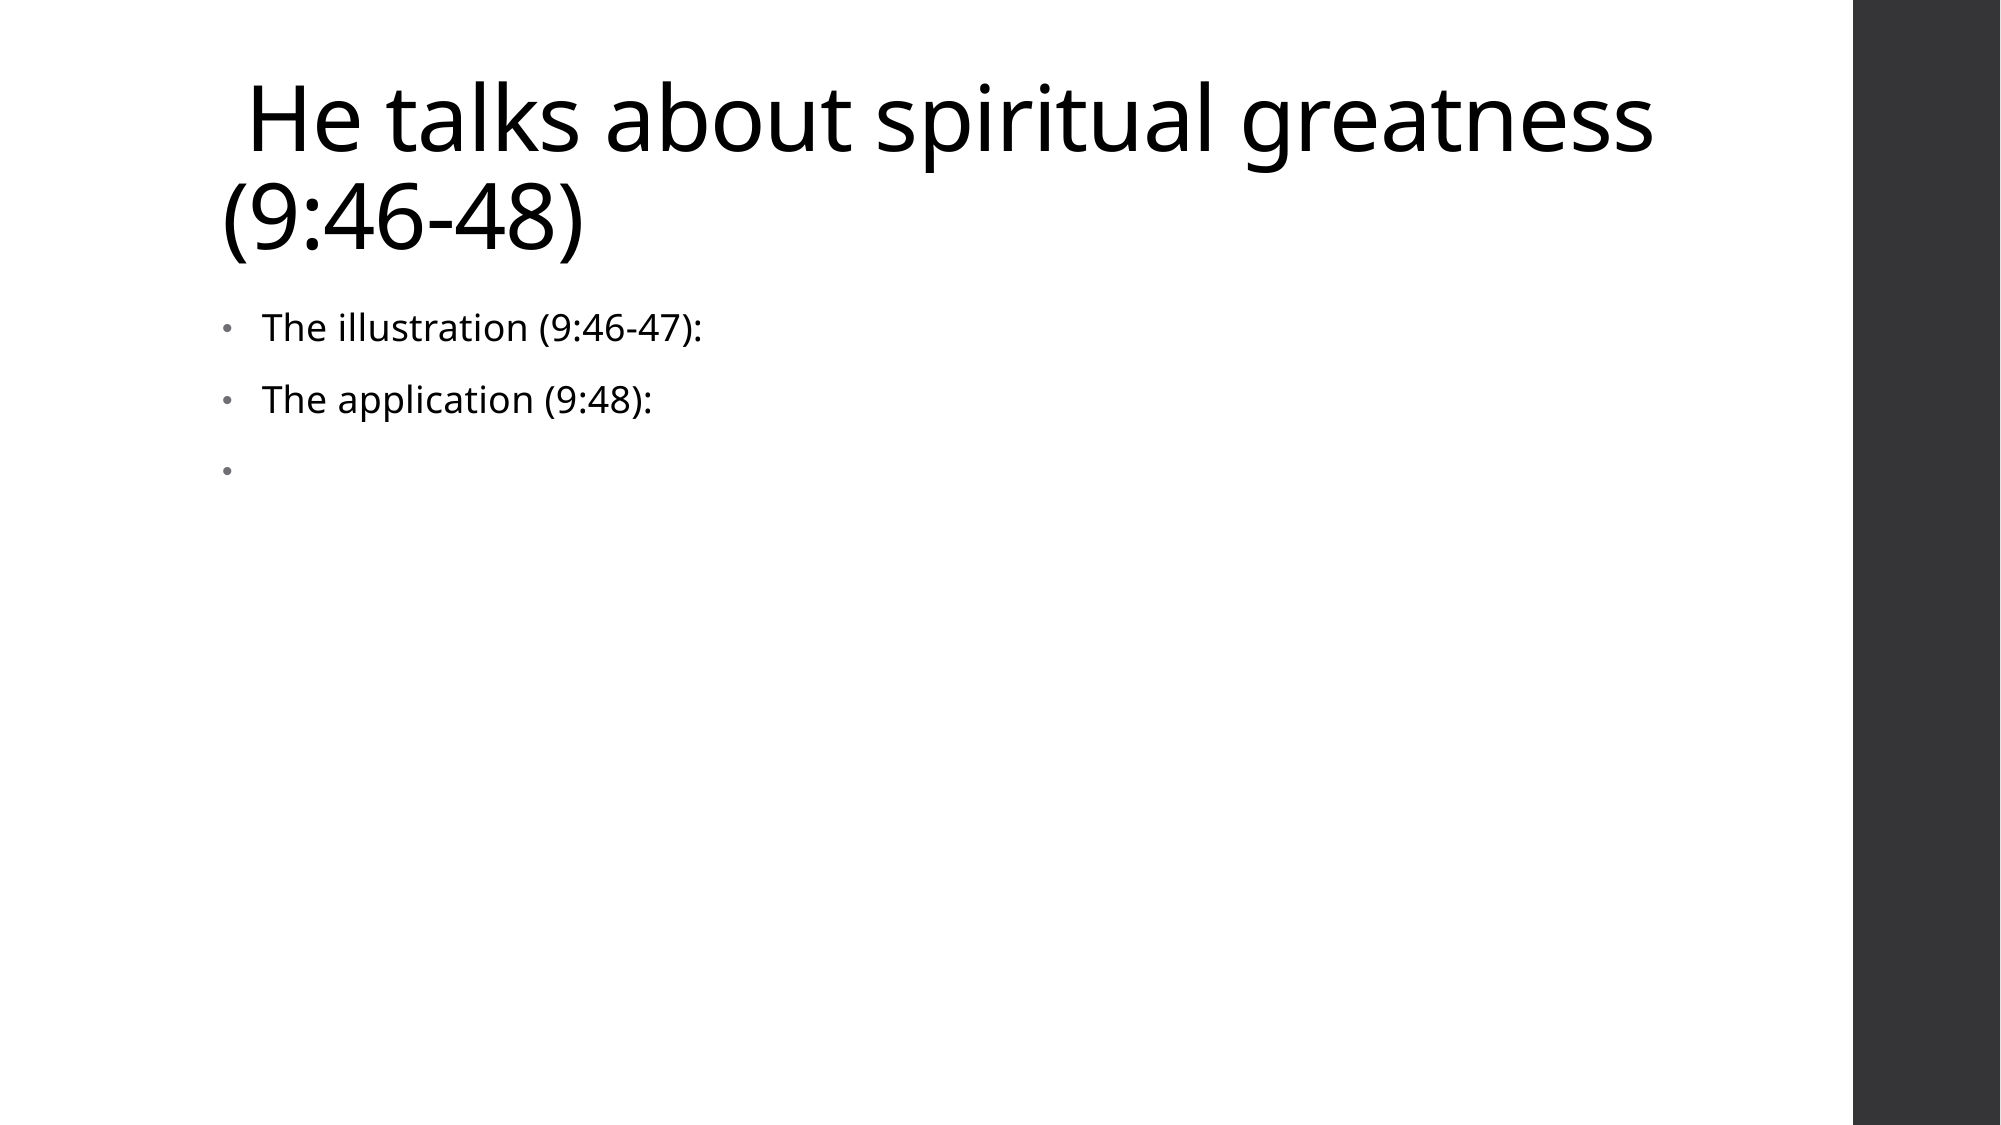

# He talks about spiritual greatness (9:46-48)
 The illustration (9:46-47):
 The application (9:48):